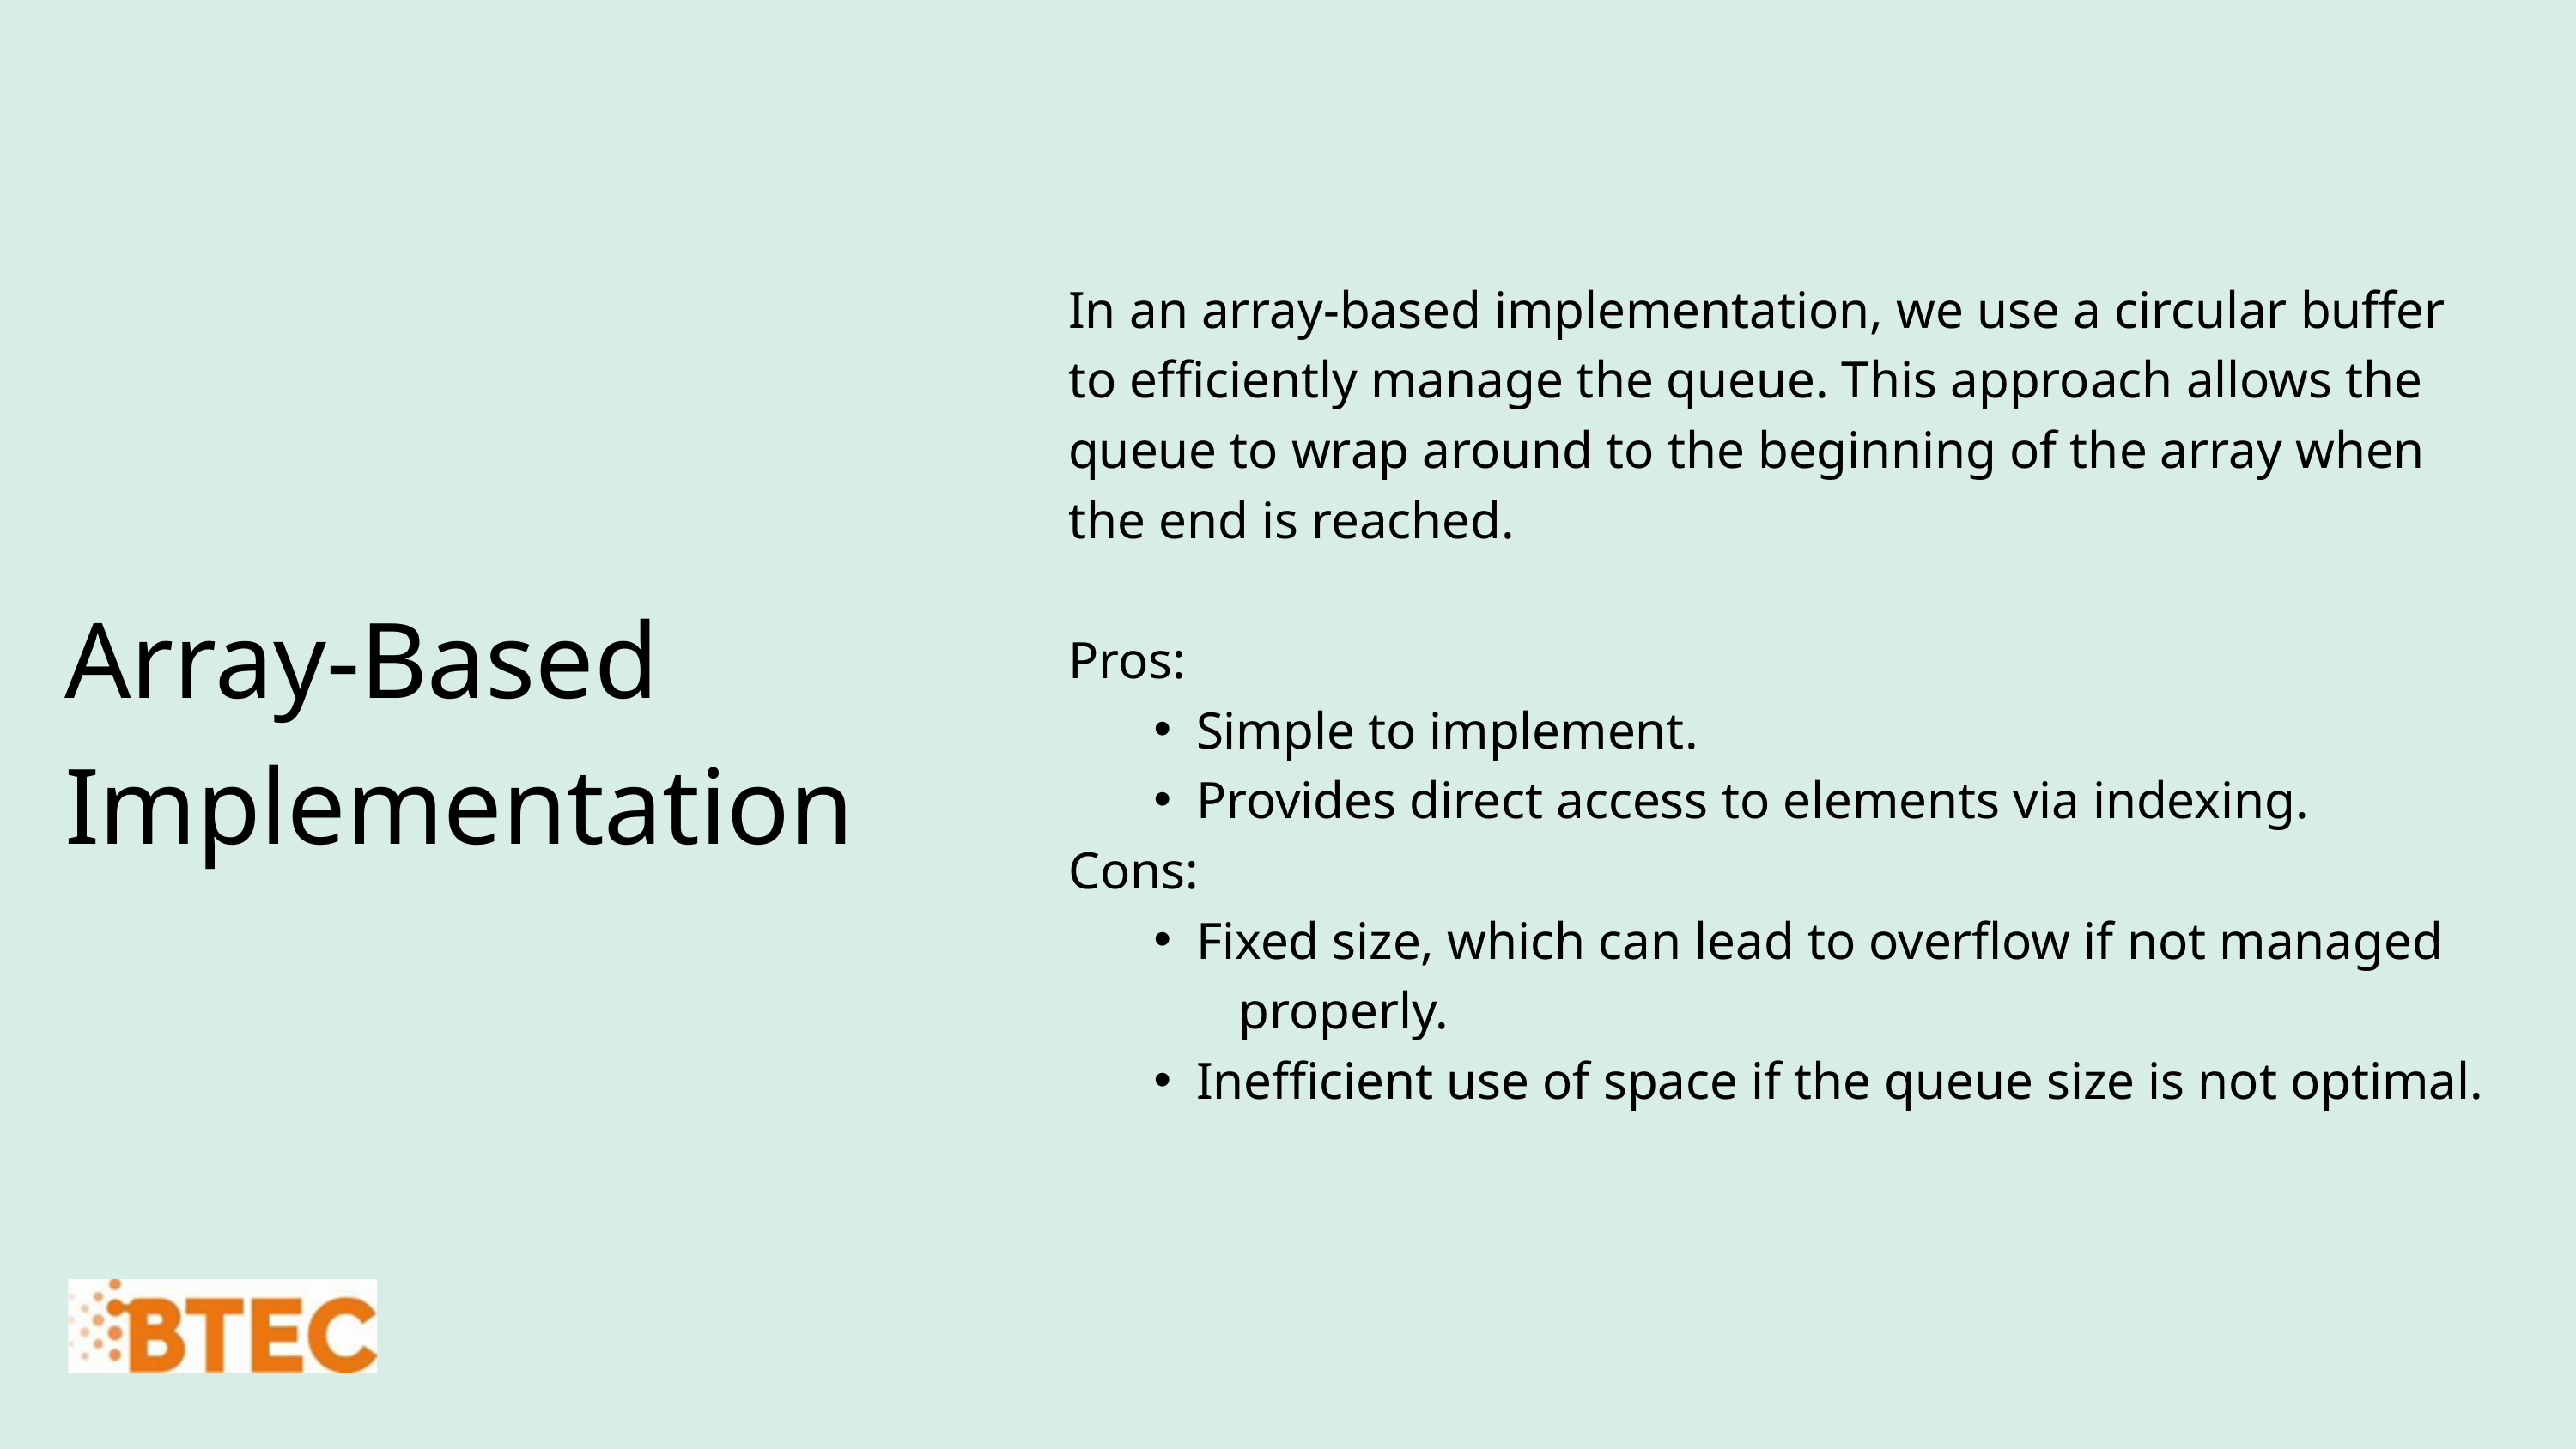

In an array-based implementation, we use a circular buffer to efficiently manage the queue. This approach allows the queue to wrap around to the beginning of the array when the end is reached.
Pros:
Simple to implement.
Provides direct access to elements via indexing.
Cons:
Fixed size, which can lead to overflow if not managed properly.
Inefficient use of space if the queue size is not optimal.
Array-Based Implementation